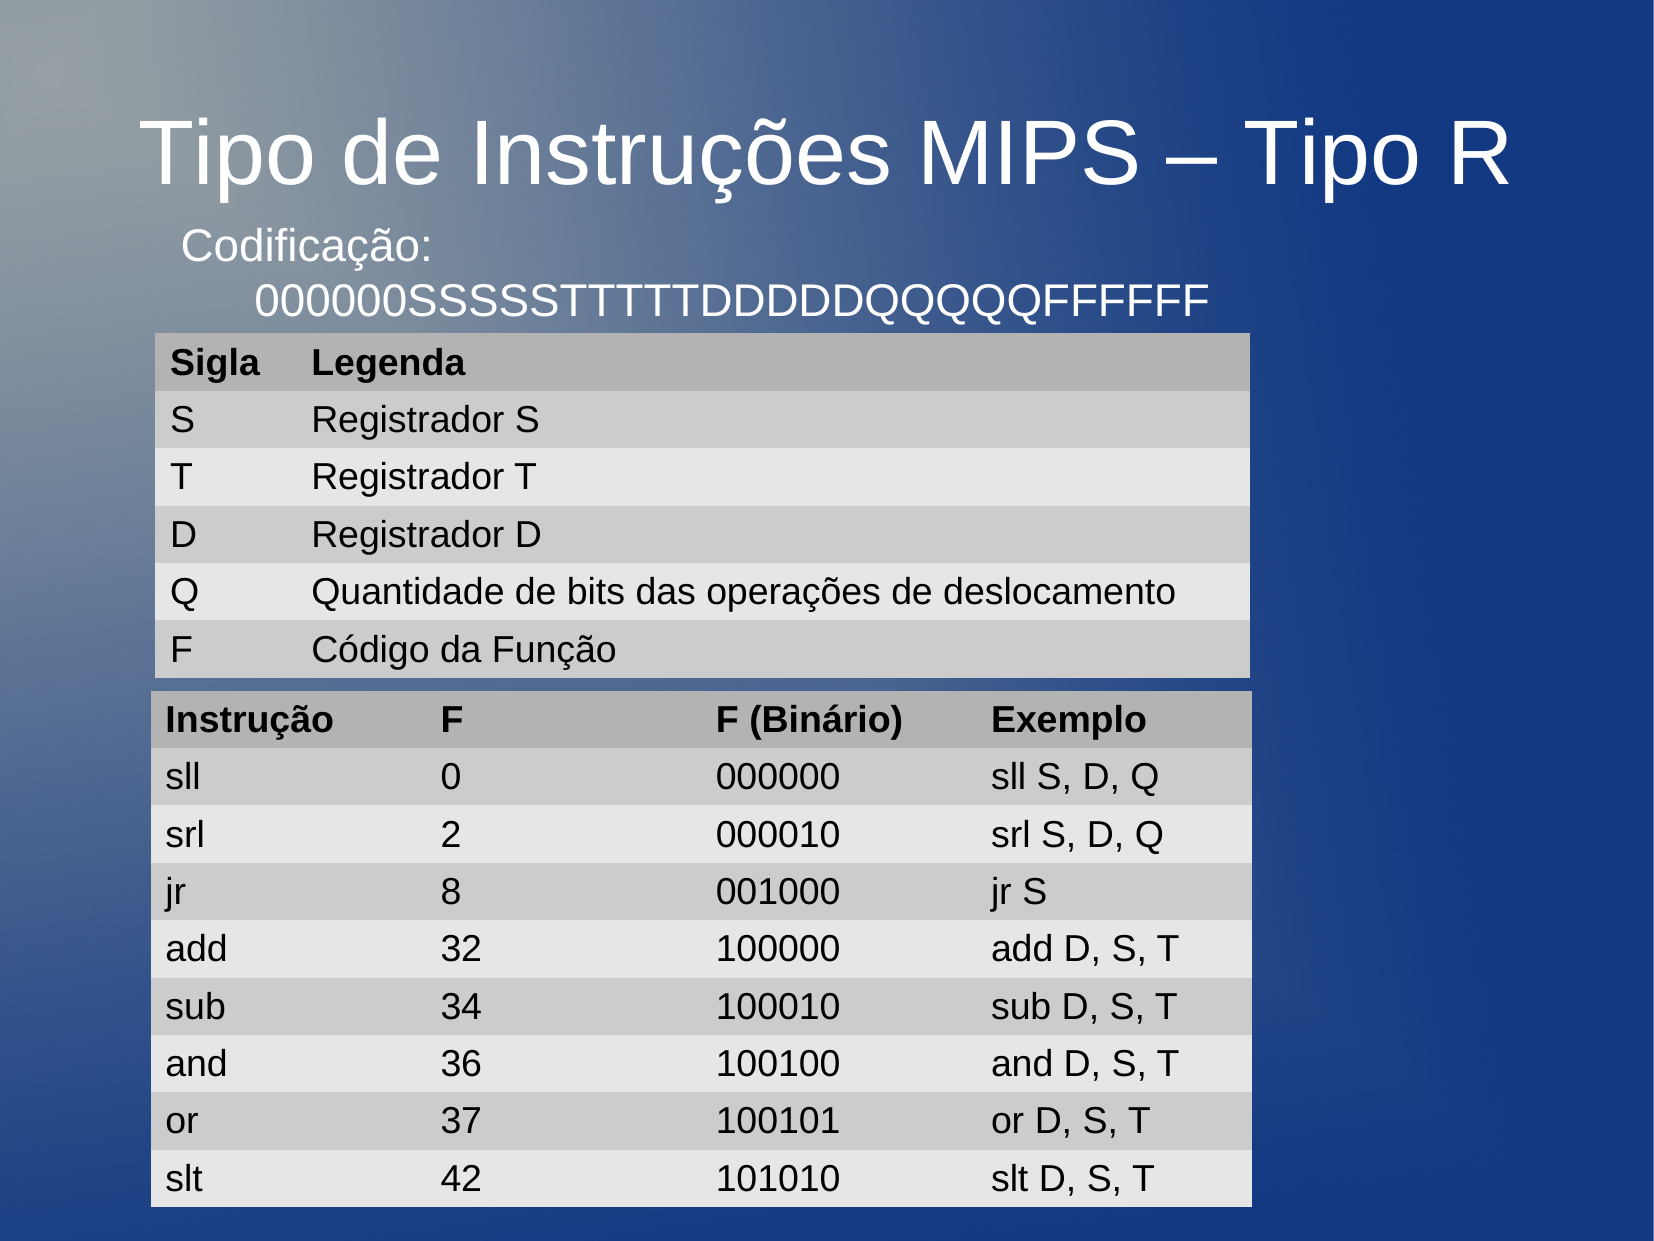

# Tipo de Instruções MIPS – Tipo R
Codificação:
	000000SSSSSTTTTTDDDDDQQQQQFFFFFF
| Sigla | Legenda |
| --- | --- |
| S | Registrador S |
| T | Registrador T |
| D | Registrador D |
| Q | Quantidade de bits das operações de deslocamento |
| F | Código da Função |
| Instrução | F | F (Binário) | Exemplo |
| --- | --- | --- | --- |
| sll | 0 | 000000 | sll S, D, Q |
| srl | 2 | 000010 | srl S, D, Q |
| jr | 8 | 001000 | jr S |
| add | 32 | 100000 | add D, S, T |
| sub | 34 | 100010 | sub D, S, T |
| and | 36 | 100100 | and D, S, T |
| or | 37 | 100101 | or D, S, T |
| slt | 42 | 101010 | slt D, S, T |